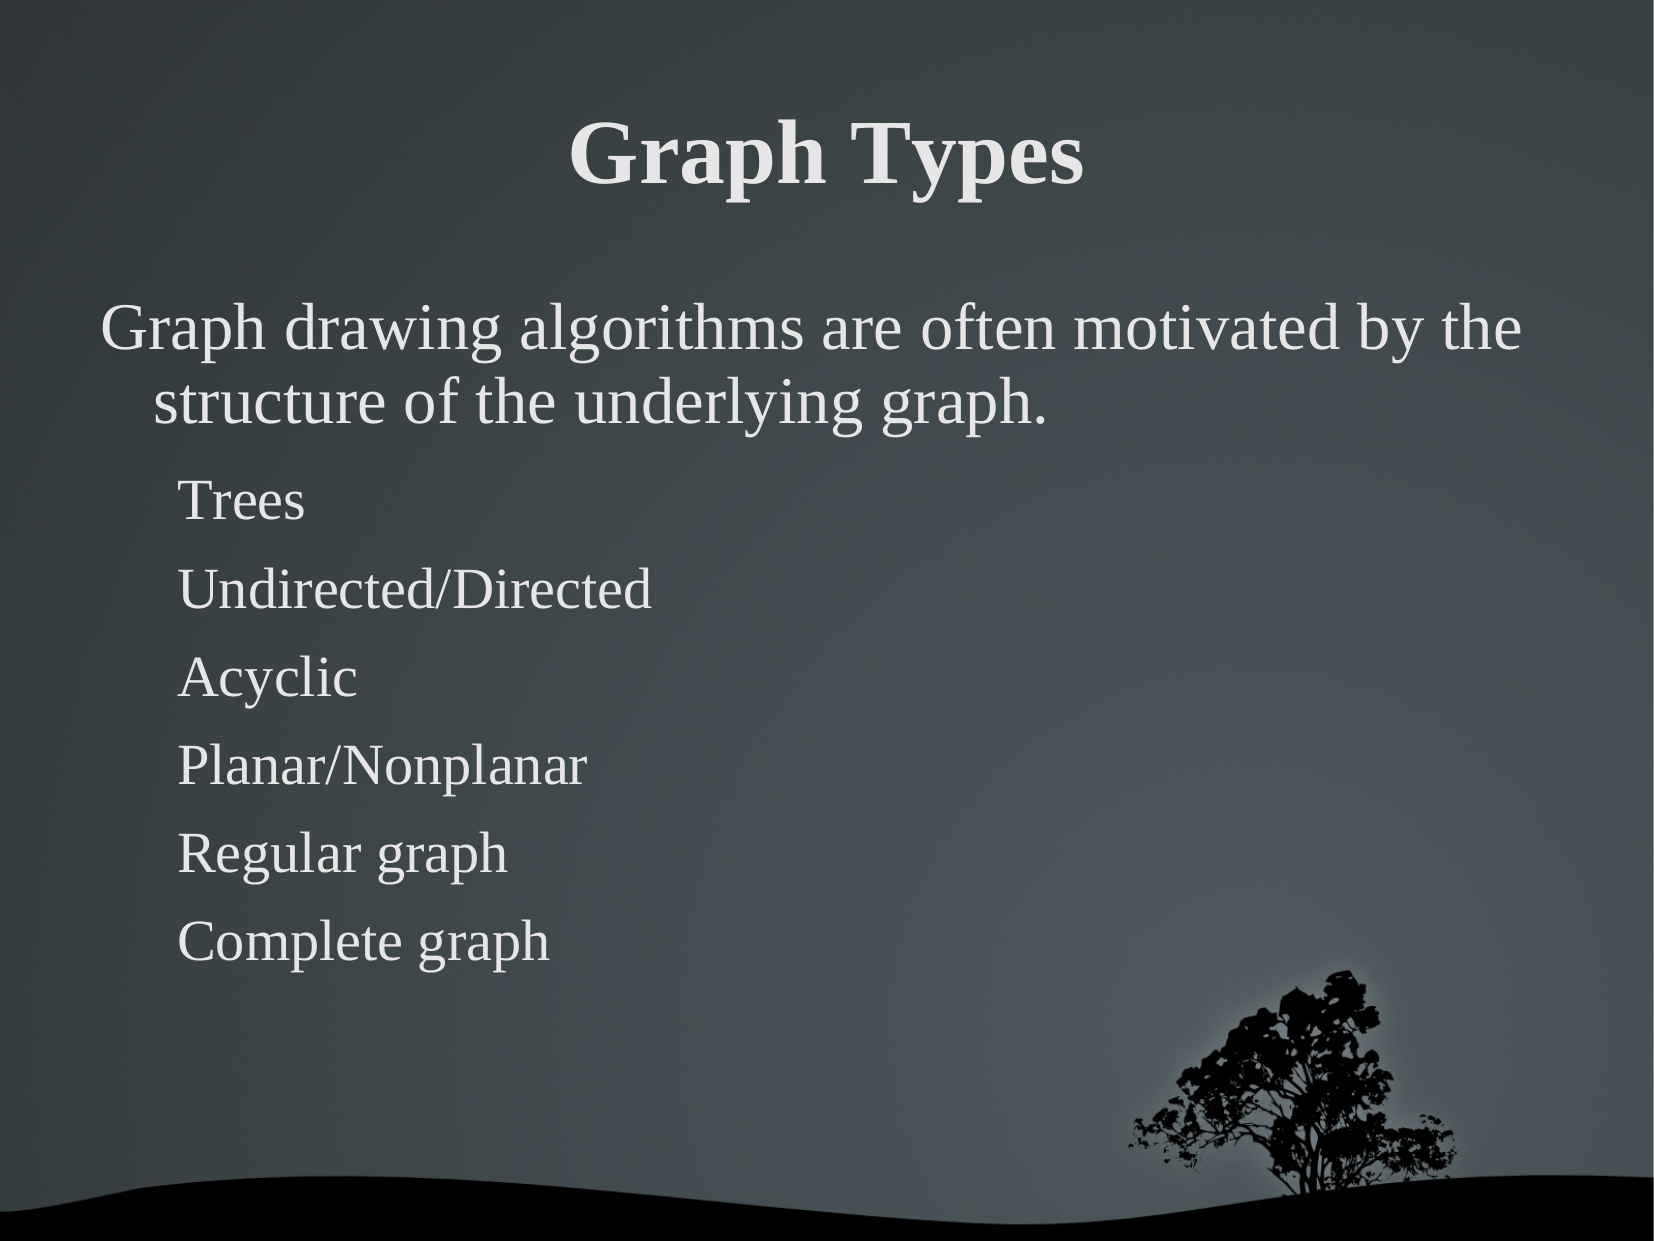

# Graph Types
Graph drawing algorithms are often motivated by the structure of the underlying graph.
Trees
Undirected/Directed
Acyclic
Planar/Nonplanar
Regular graph
Complete graph